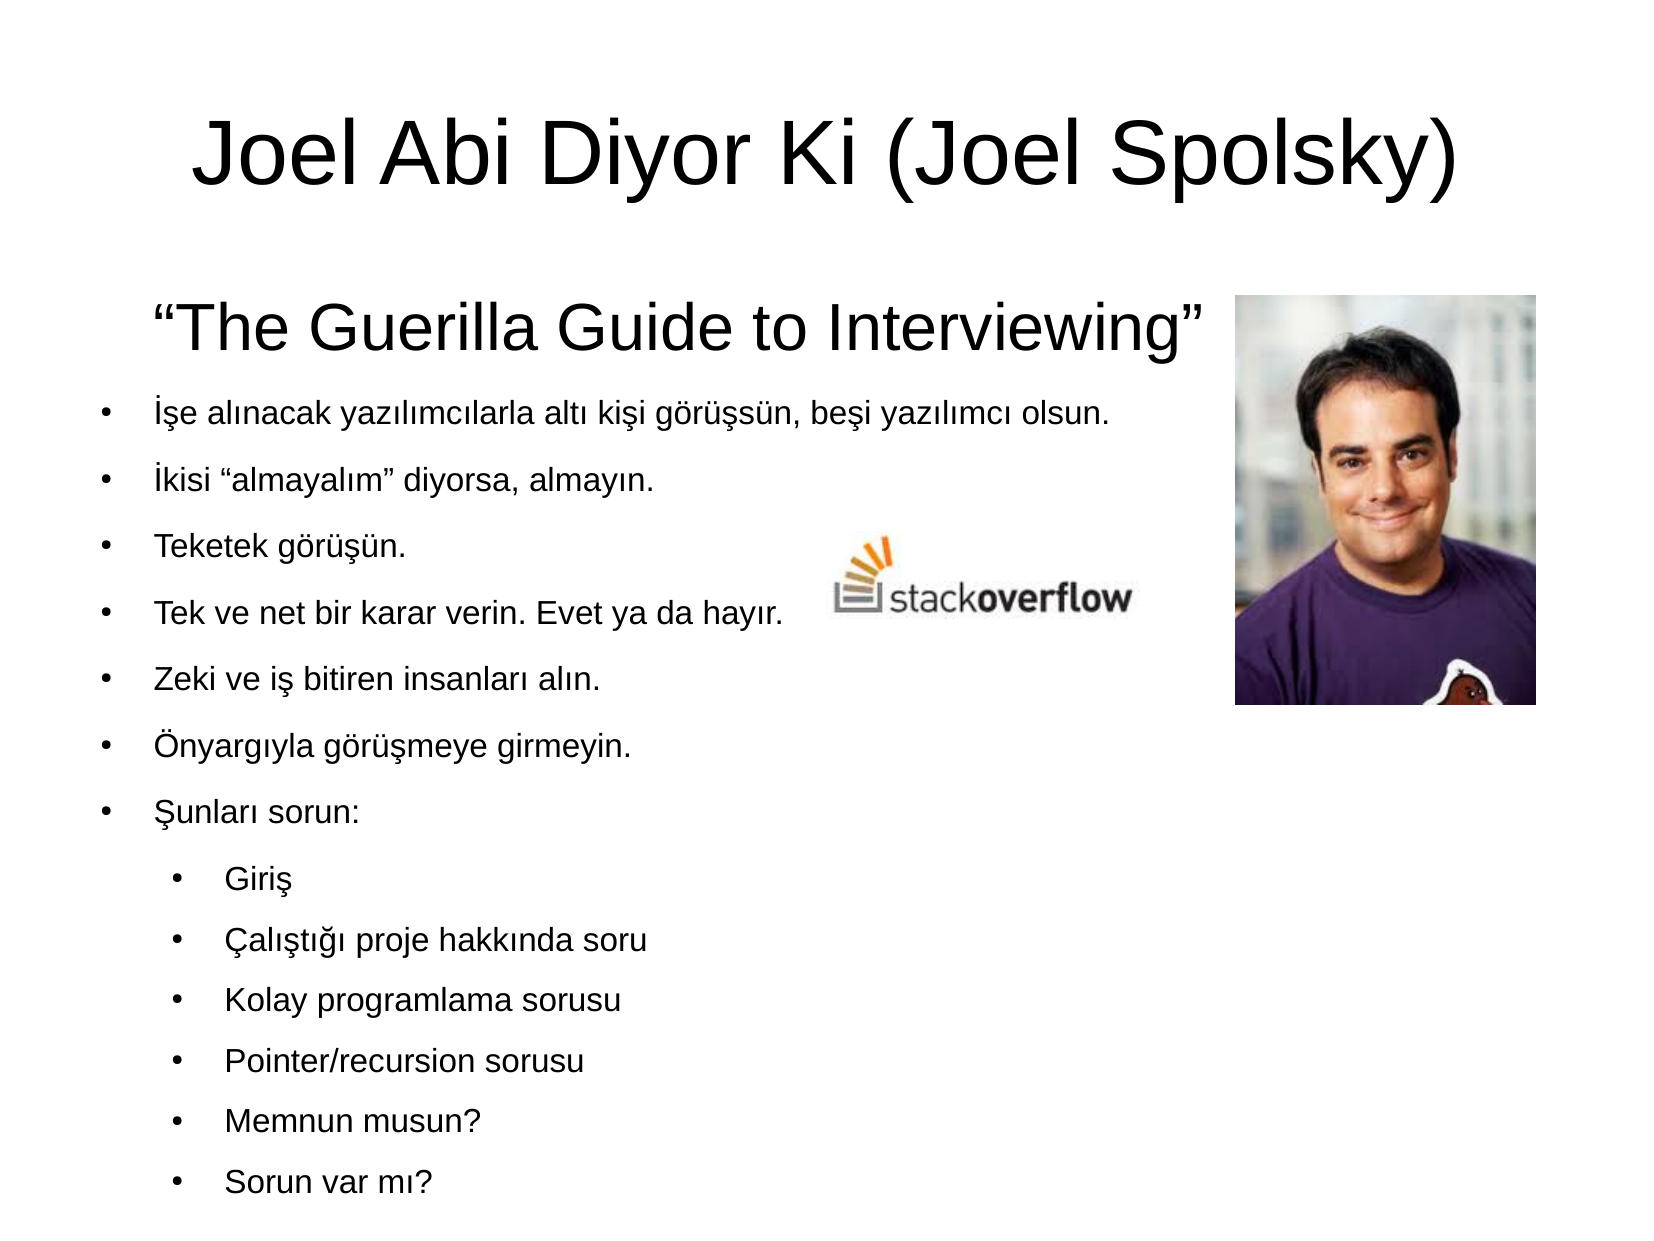

# Joel Abi Diyor Ki (Joel Spolsky)
“The Guerilla Guide to Interviewing”
İşe alınacak yazılımcılarla altı kişi görüşsün, beşi yazılımcı olsun.
İkisi “almayalım” diyorsa, almayın.
Teketek görüşün.
Tek ve net bir karar verin. Evet ya da hayır.
Zeki ve iş bitiren insanları alın.
Önyargıyla görüşmeye girmeyin.
Şunları sorun:
Giriş
Çalıştığı proje hakkında soru
Kolay programlama sorusu
Pointer/recursion sorusu
Memnun musun?
Sorun var mı?